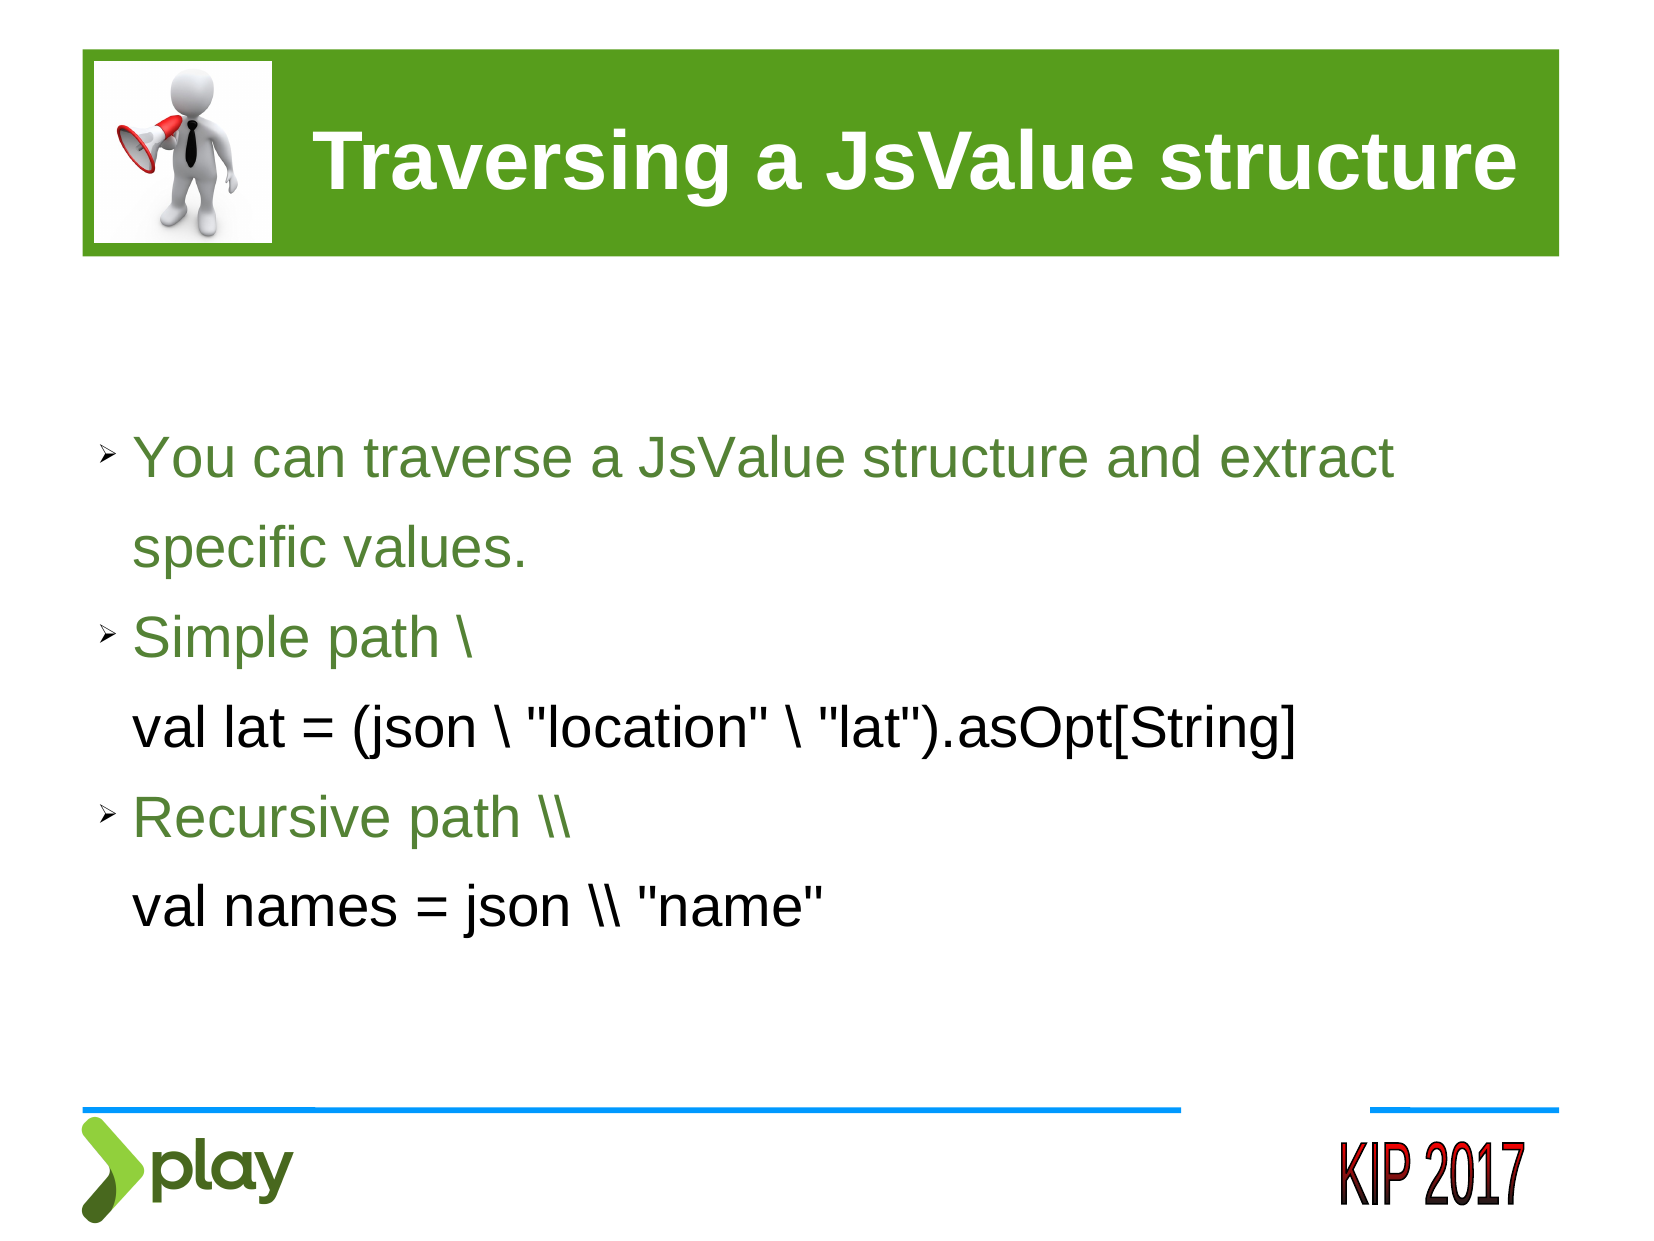

# Traversing a JsValue structure
You can traverse a JsValue structure and extract
specific values.
Simple path \
val lat = (json \ "location" \ "lat").asOpt[String]
Recursive path \\
val names = json \\ "name"